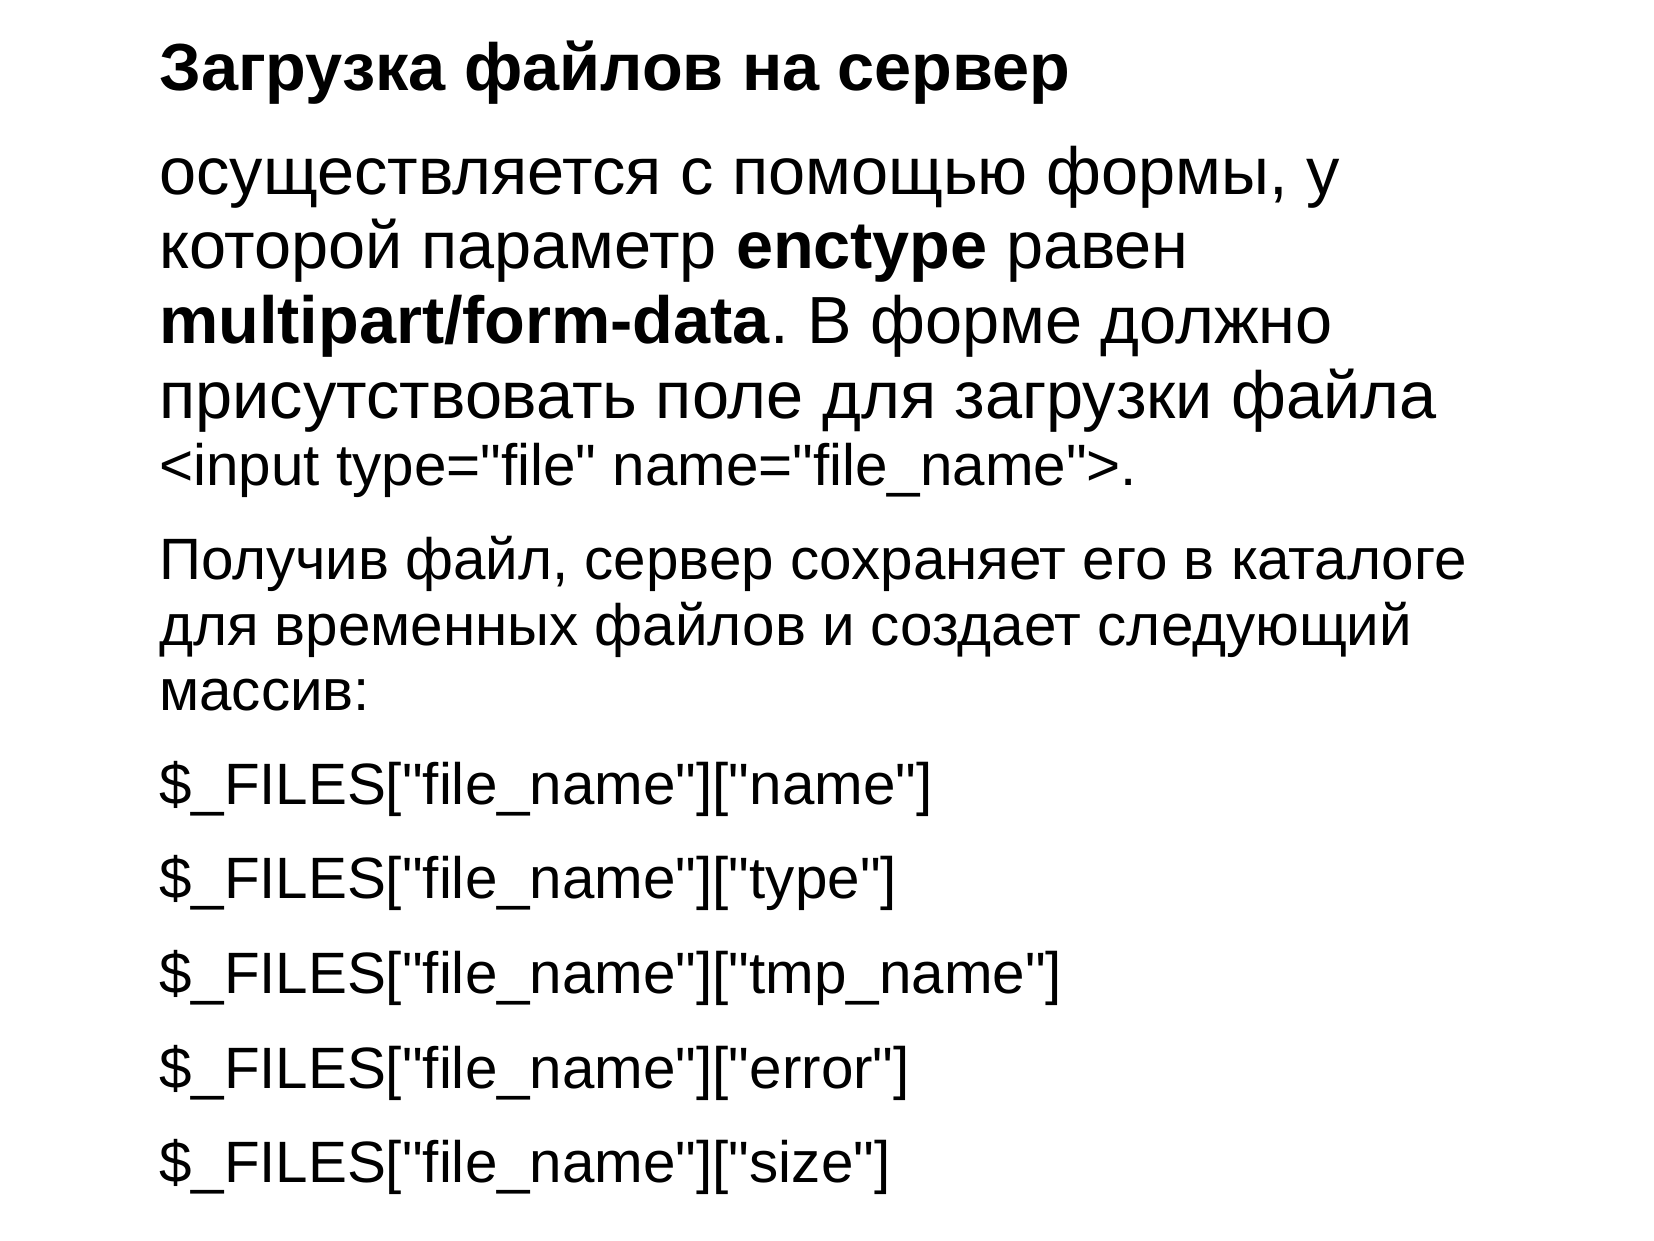

# Загрузка файлов на сервер
осуществляется с помощью формы, у которой параметр enctype равен multipart/form-data. В форме должно присутствовать поле для загрузки файла <input type="file" name="file_name">.
Получив файл, сервер сохраняет его в каталоге для временных файлов и создает следующий массив:
$_FILES["file_name"]["name"]
$_FILES["file_name"]["type"]
$_FILES["file_name"]["tmp_name"]
$_FILES["file_name"]["error"]
$_FILES["file_name"]["size"]